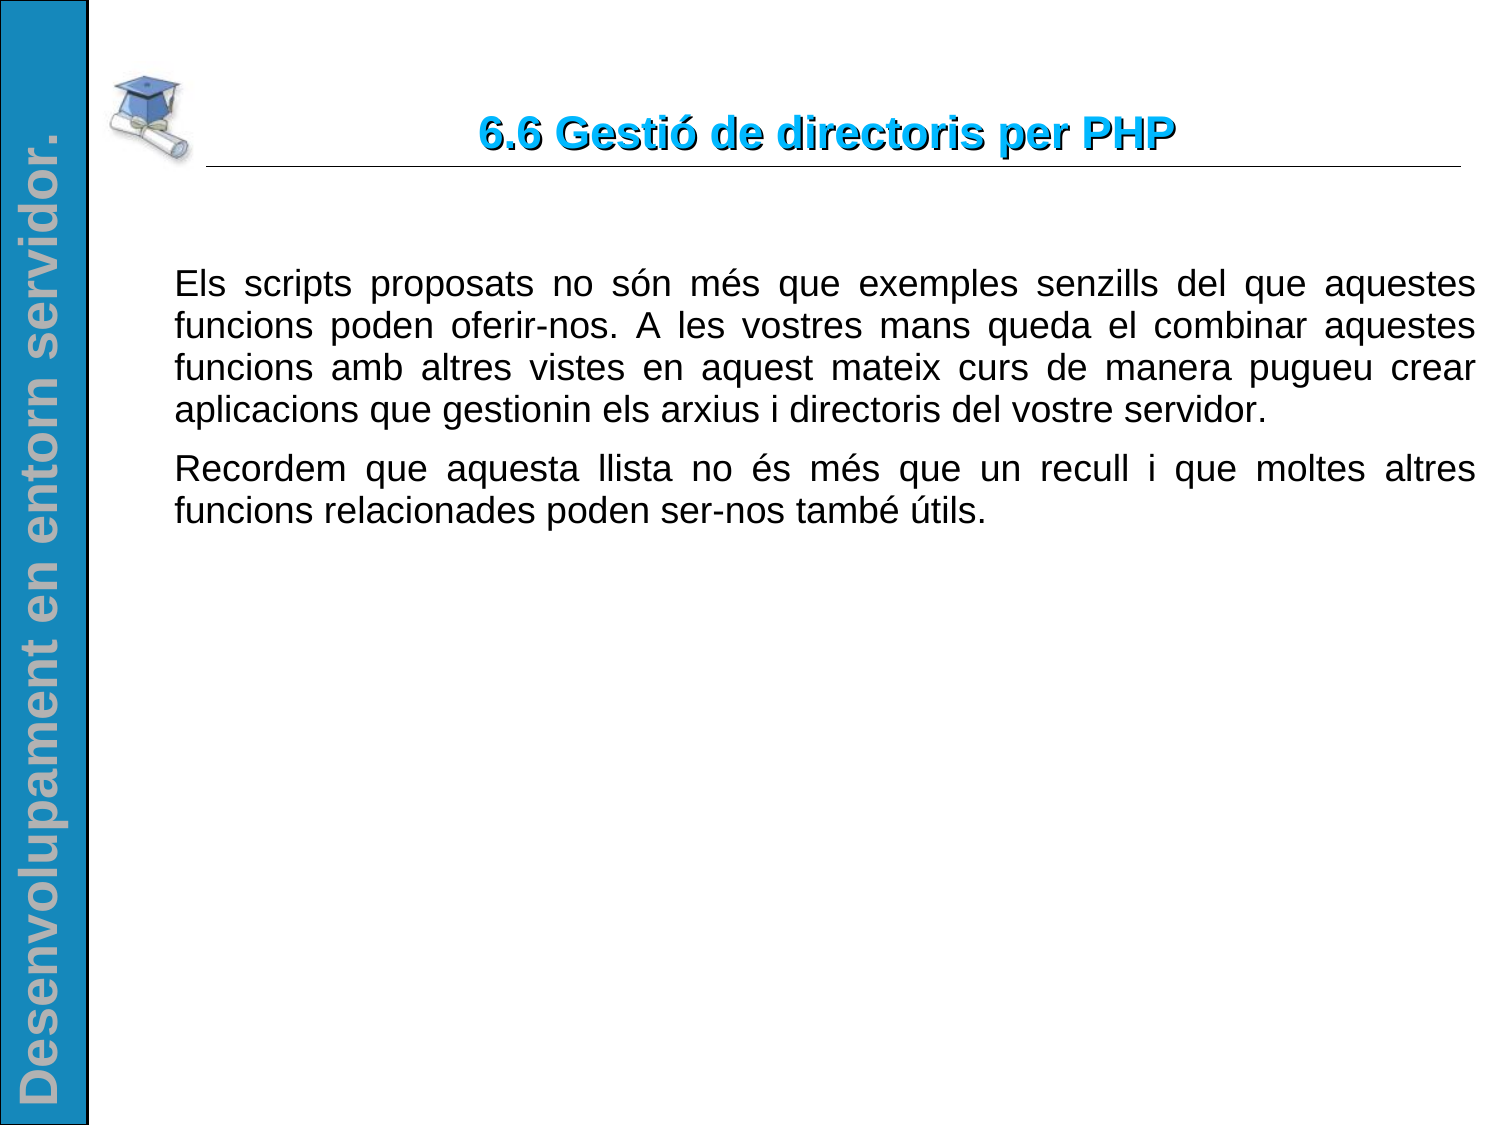

# 6.6 Gestió de directoris per PHP
Els scripts proposats no són més que exemples senzills del que aquestes funcions poden oferir-nos. A les vostres mans queda el combinar aquestes funcions amb altres vistes en aquest mateix curs de manera pugueu crear aplicacions que gestionin els arxius i directoris del vostre servidor.
Recordem que aquesta llista no és més que un recull i que moltes altres funcions relacionades poden ser-nos també útils.